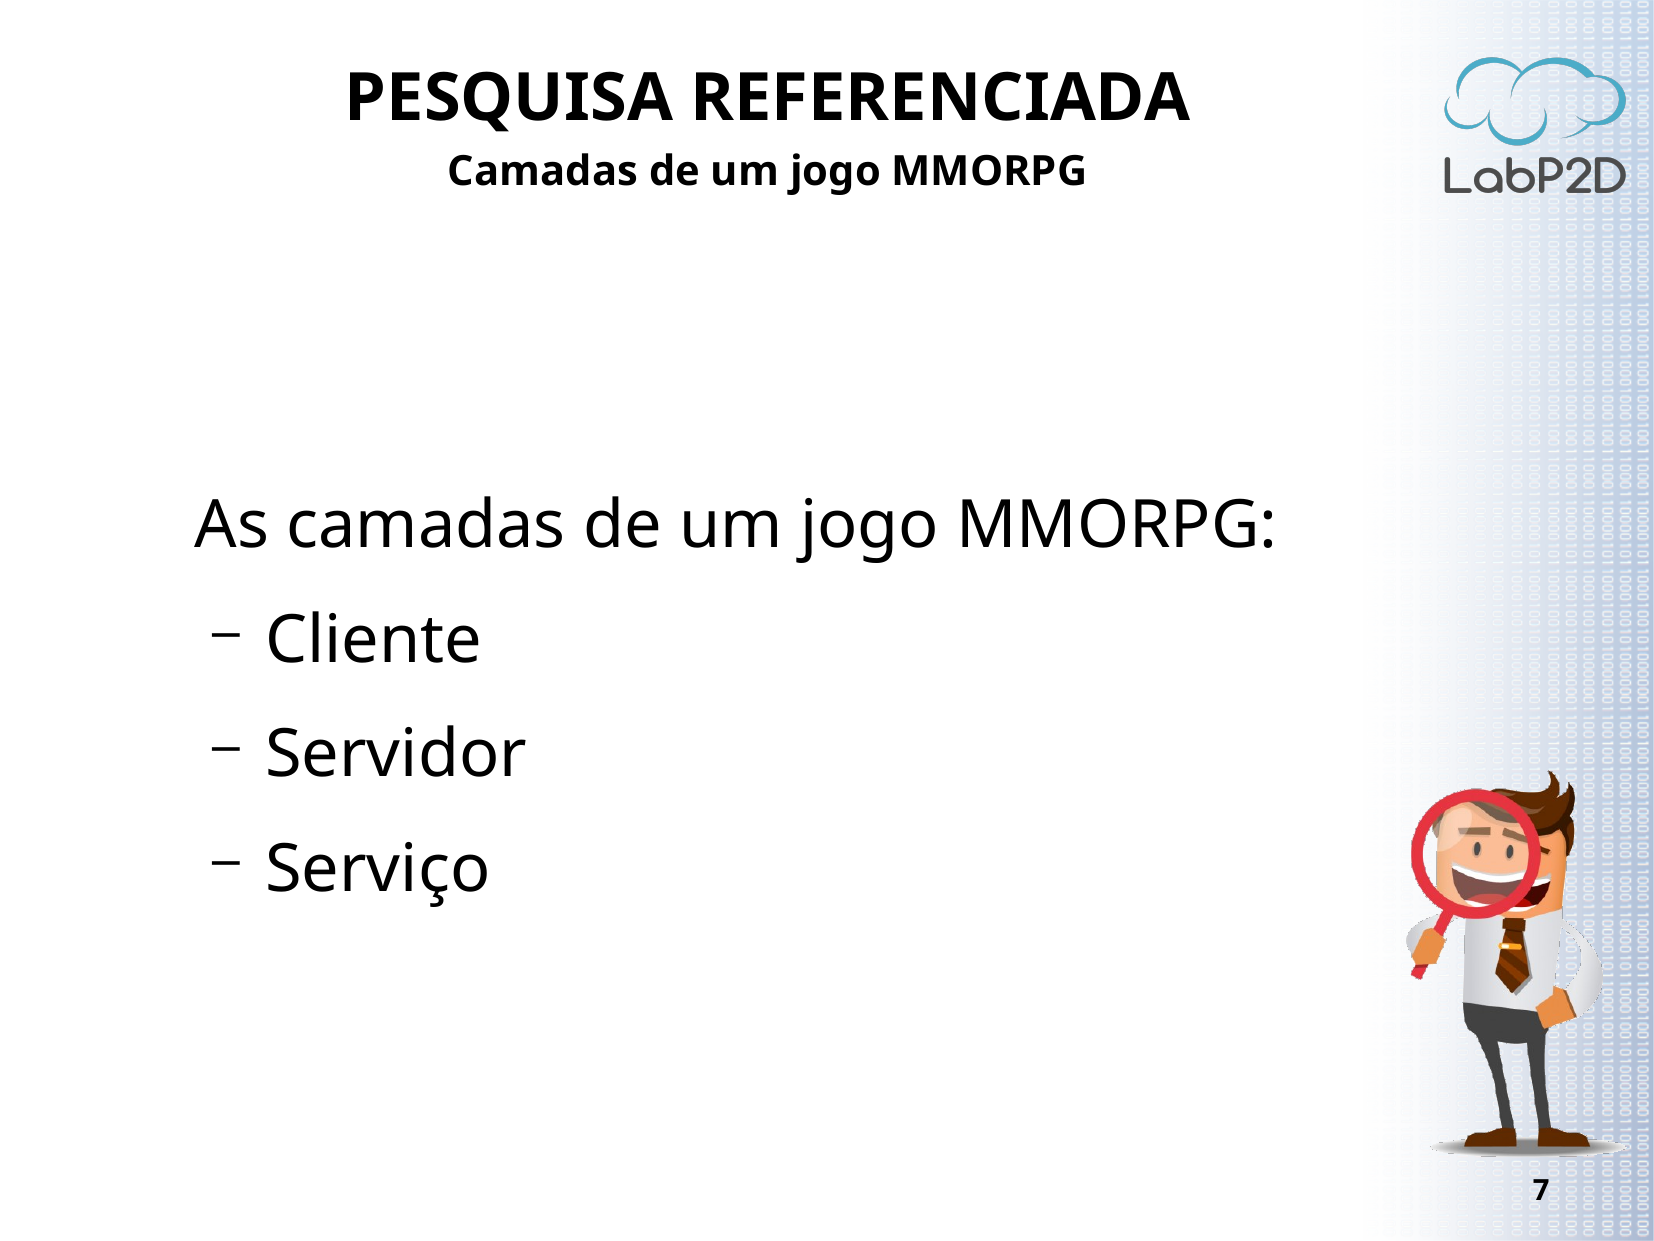

# PESQUISA REFERENCIADA Camadas de um jogo MMORPG
As camadas de um jogo MMORPG:
Cliente
Servidor
Serviço
7